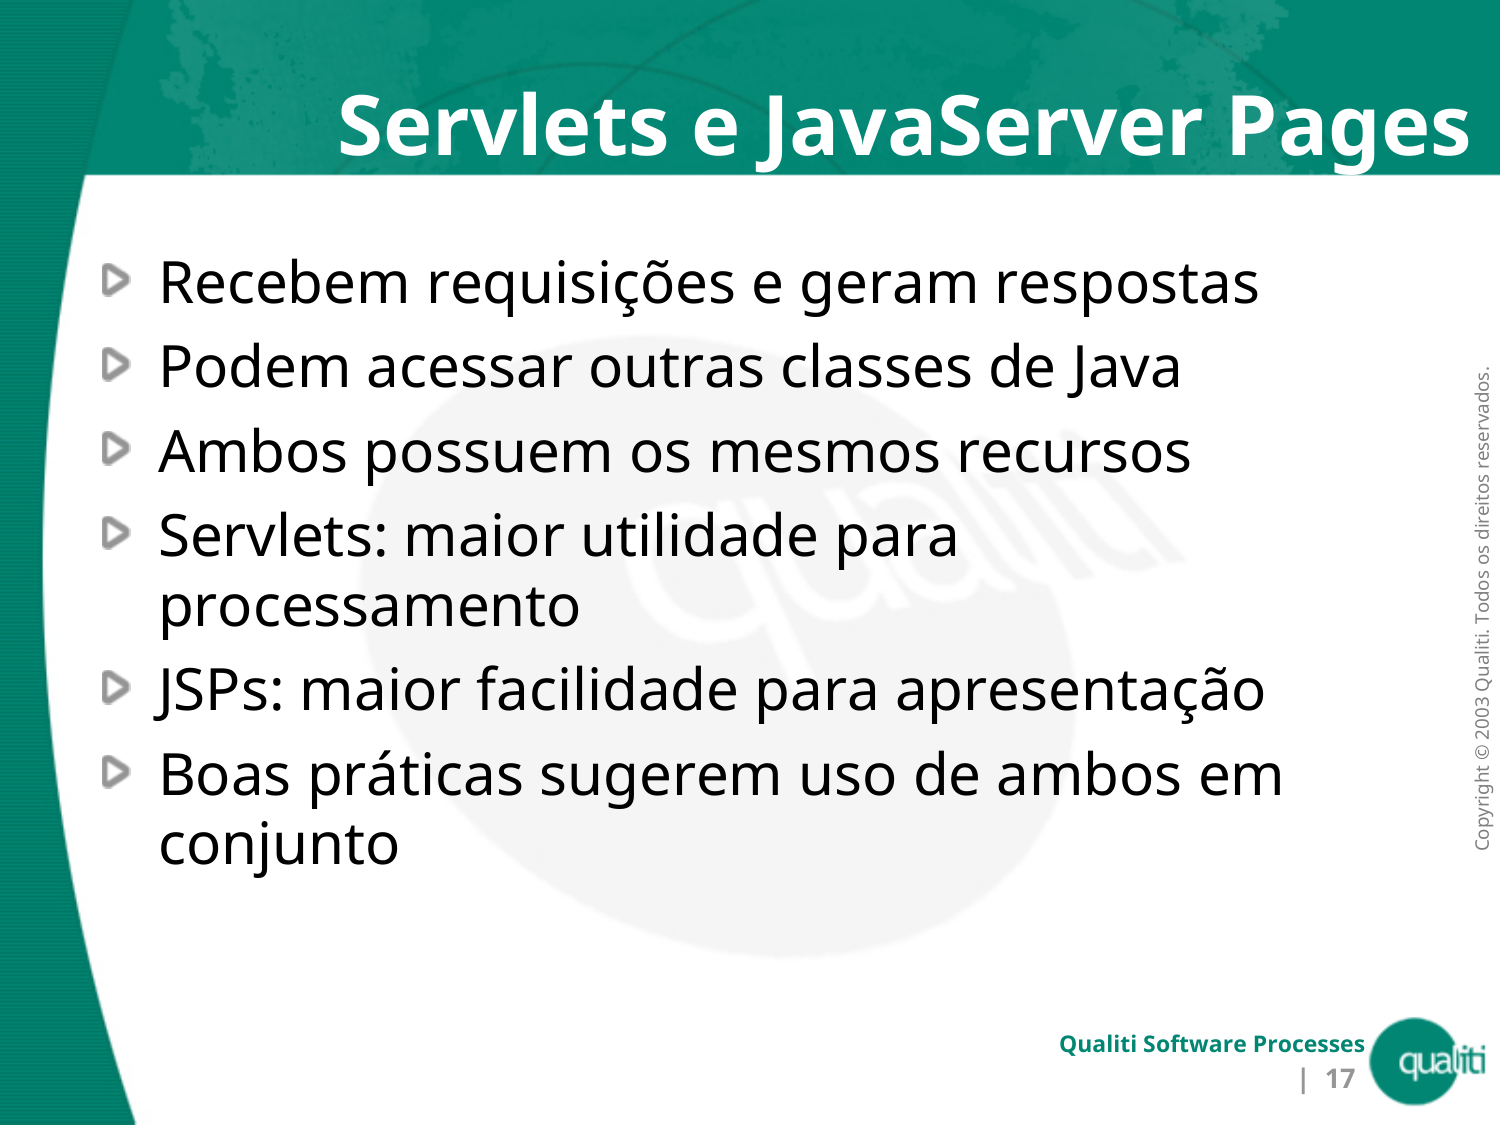

# Servlets e JavaServer Pages
Recebem requisições e geram respostas
Podem acessar outras classes de Java
Ambos possuem os mesmos recursos
Servlets: maior utilidade para processamento
JSPs: maior facilidade para apresentação
Boas práticas sugerem uso de ambos em conjunto